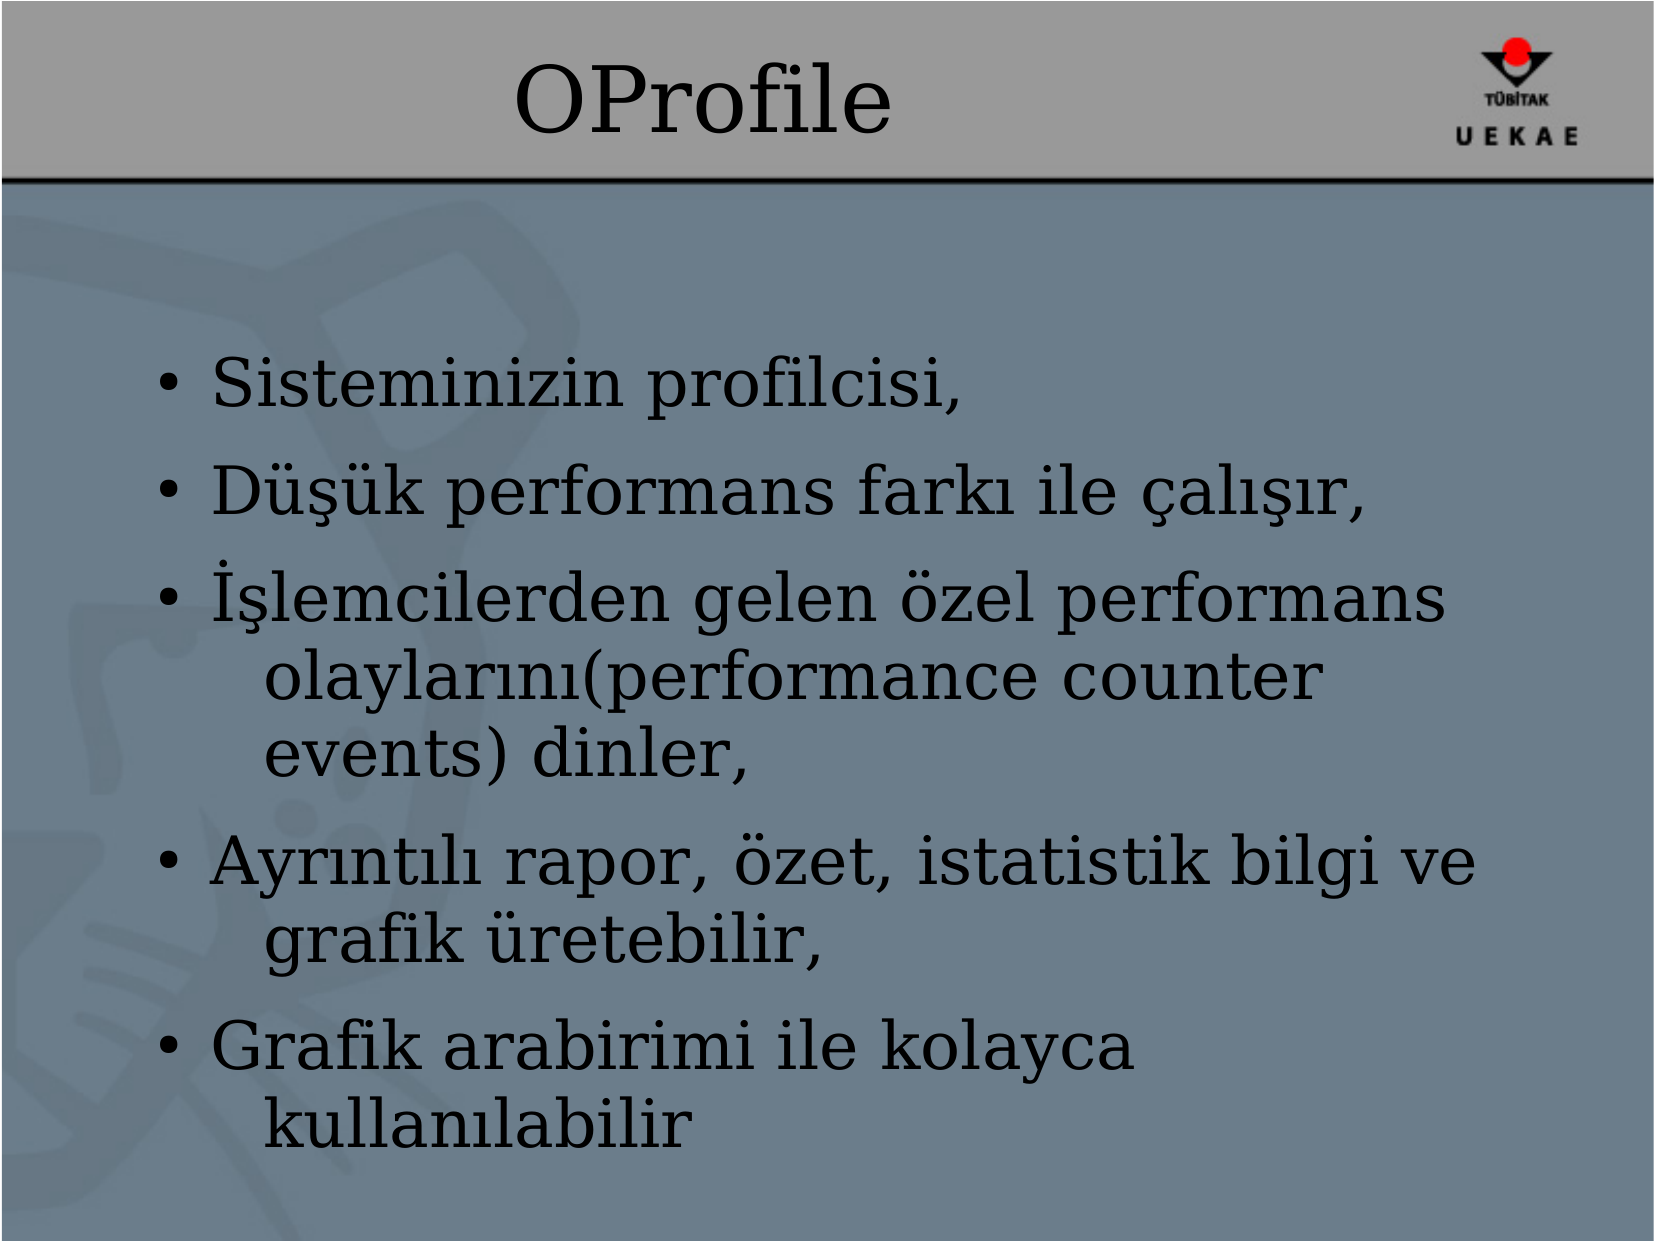

# OProfile
Sisteminizin profilcisi,
Düşük performans farkı ile çalışır,
İşlemcilerden gelen özel performans olaylarını(performance counter events) dinler,
Ayrıntılı rapor, özet, istatistik bilgi ve grafik üretebilir,
Grafik arabirimi ile kolayca kullanılabilir